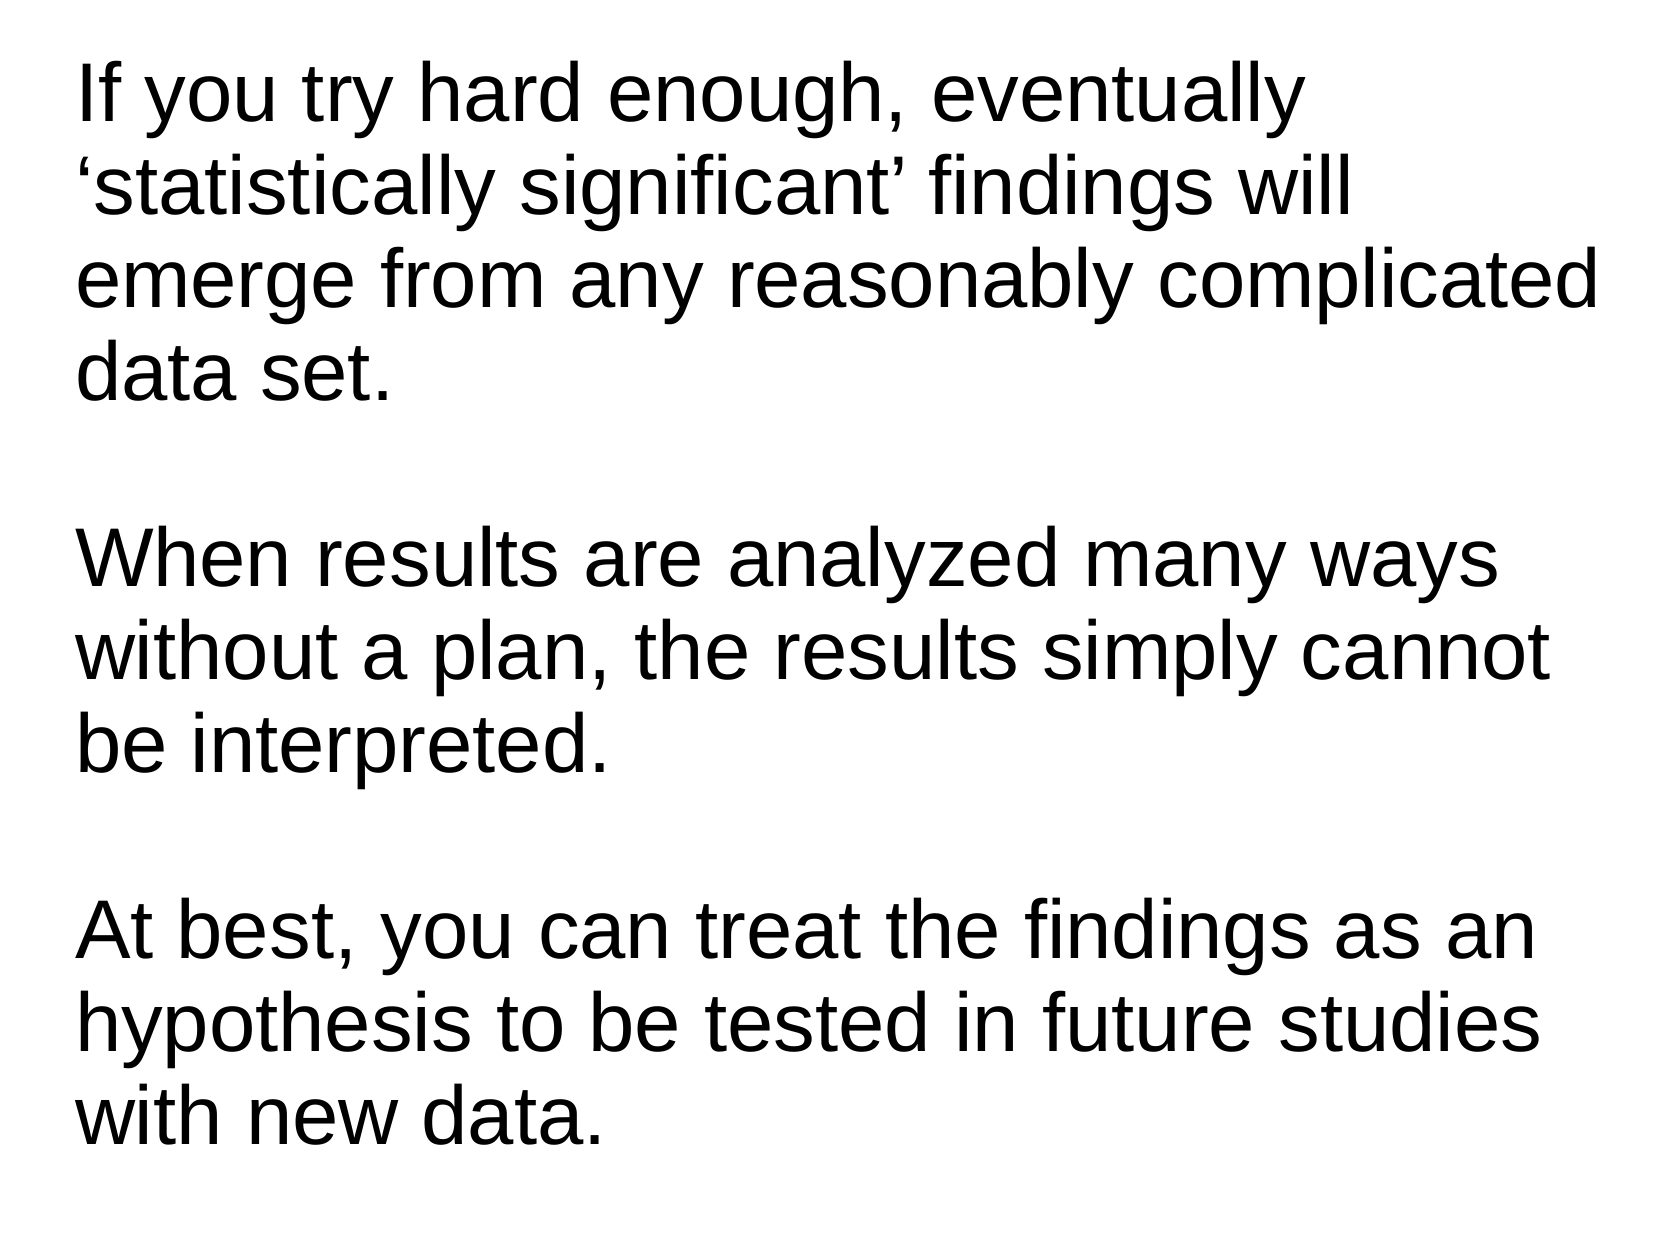

# If you try hard enough, eventually ‘statistically significant’ findings will emerge from any reasonably complicated data set.
When results are analyzed many ways without a plan, the results simply cannot be interpreted.
At best, you can treat the findings as an hypothesis to be tested in future studies with new data.